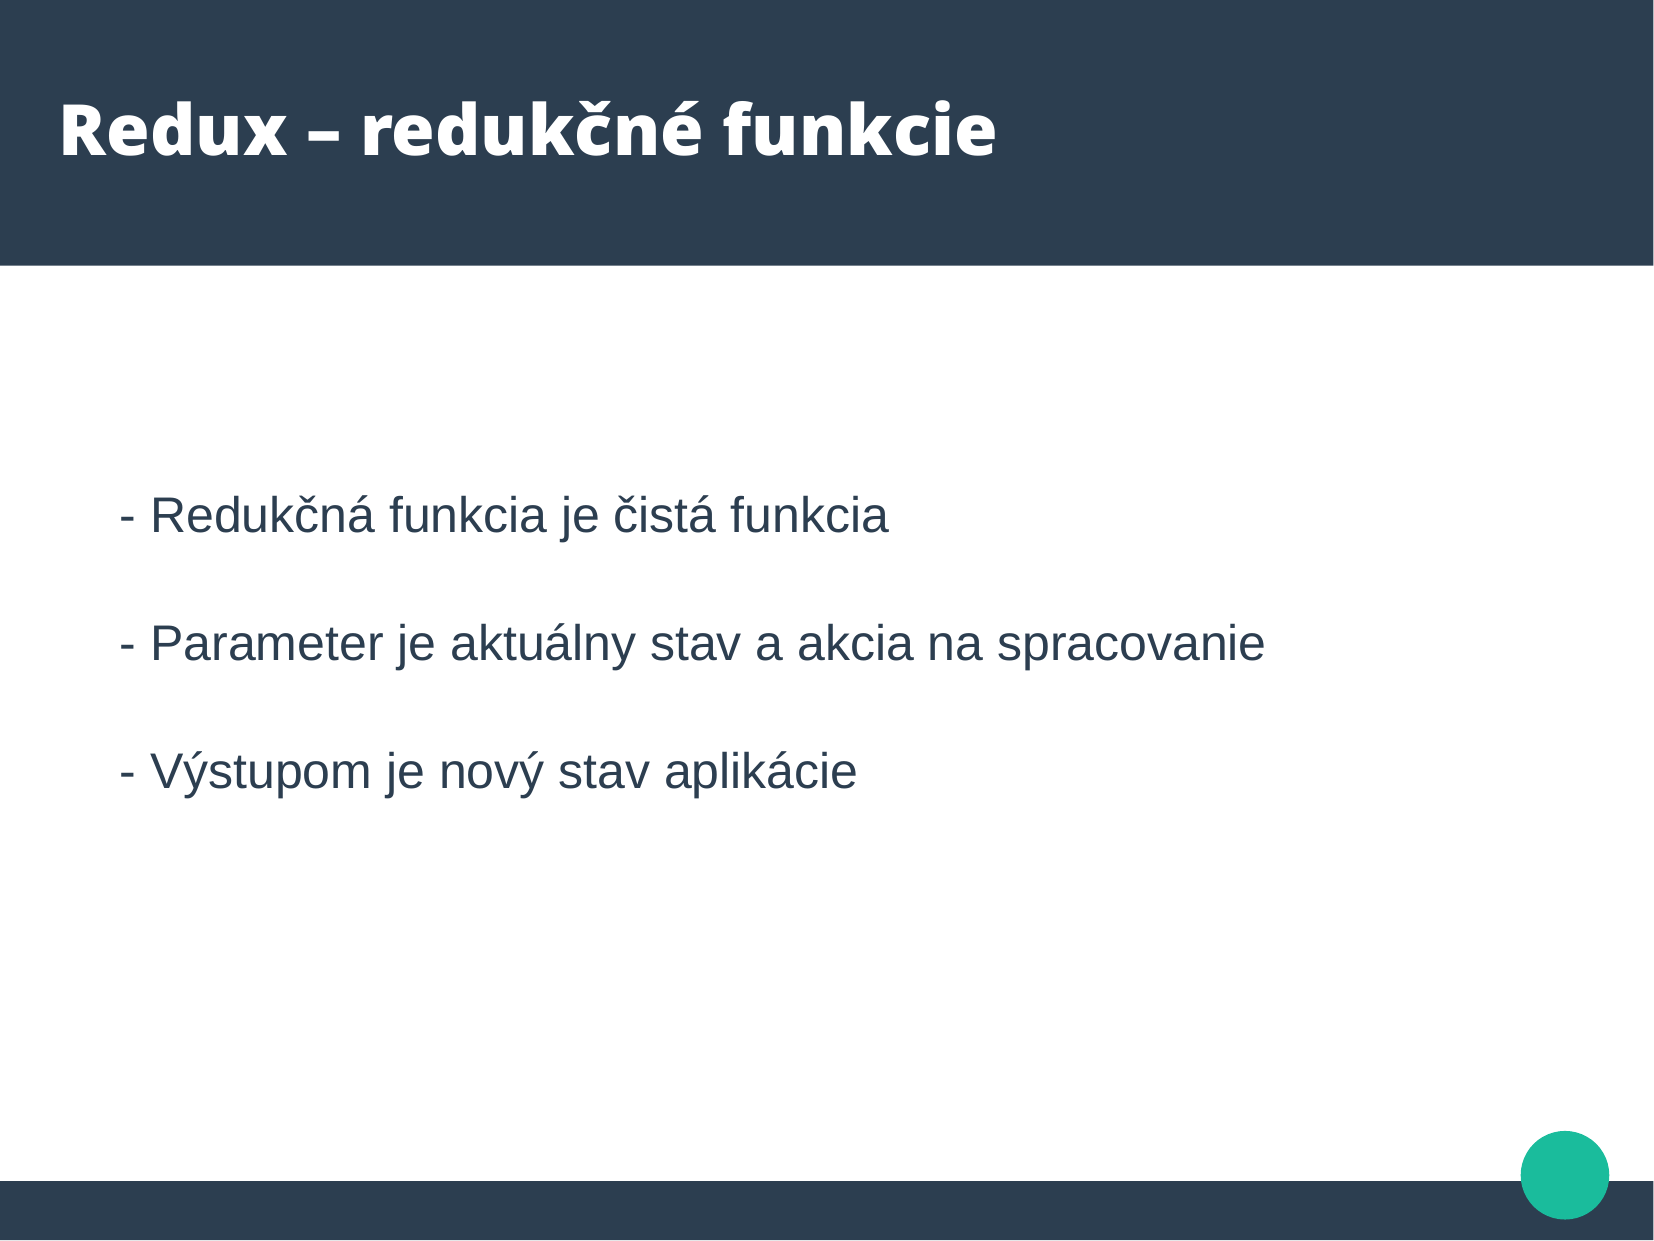

# Redux – redukčné funkcie
	- Redukčná funkcia je čistá funkcia
	- Parameter je aktuálny stav a akcia na spracovanie
	- Výstupom je nový stav aplikácie